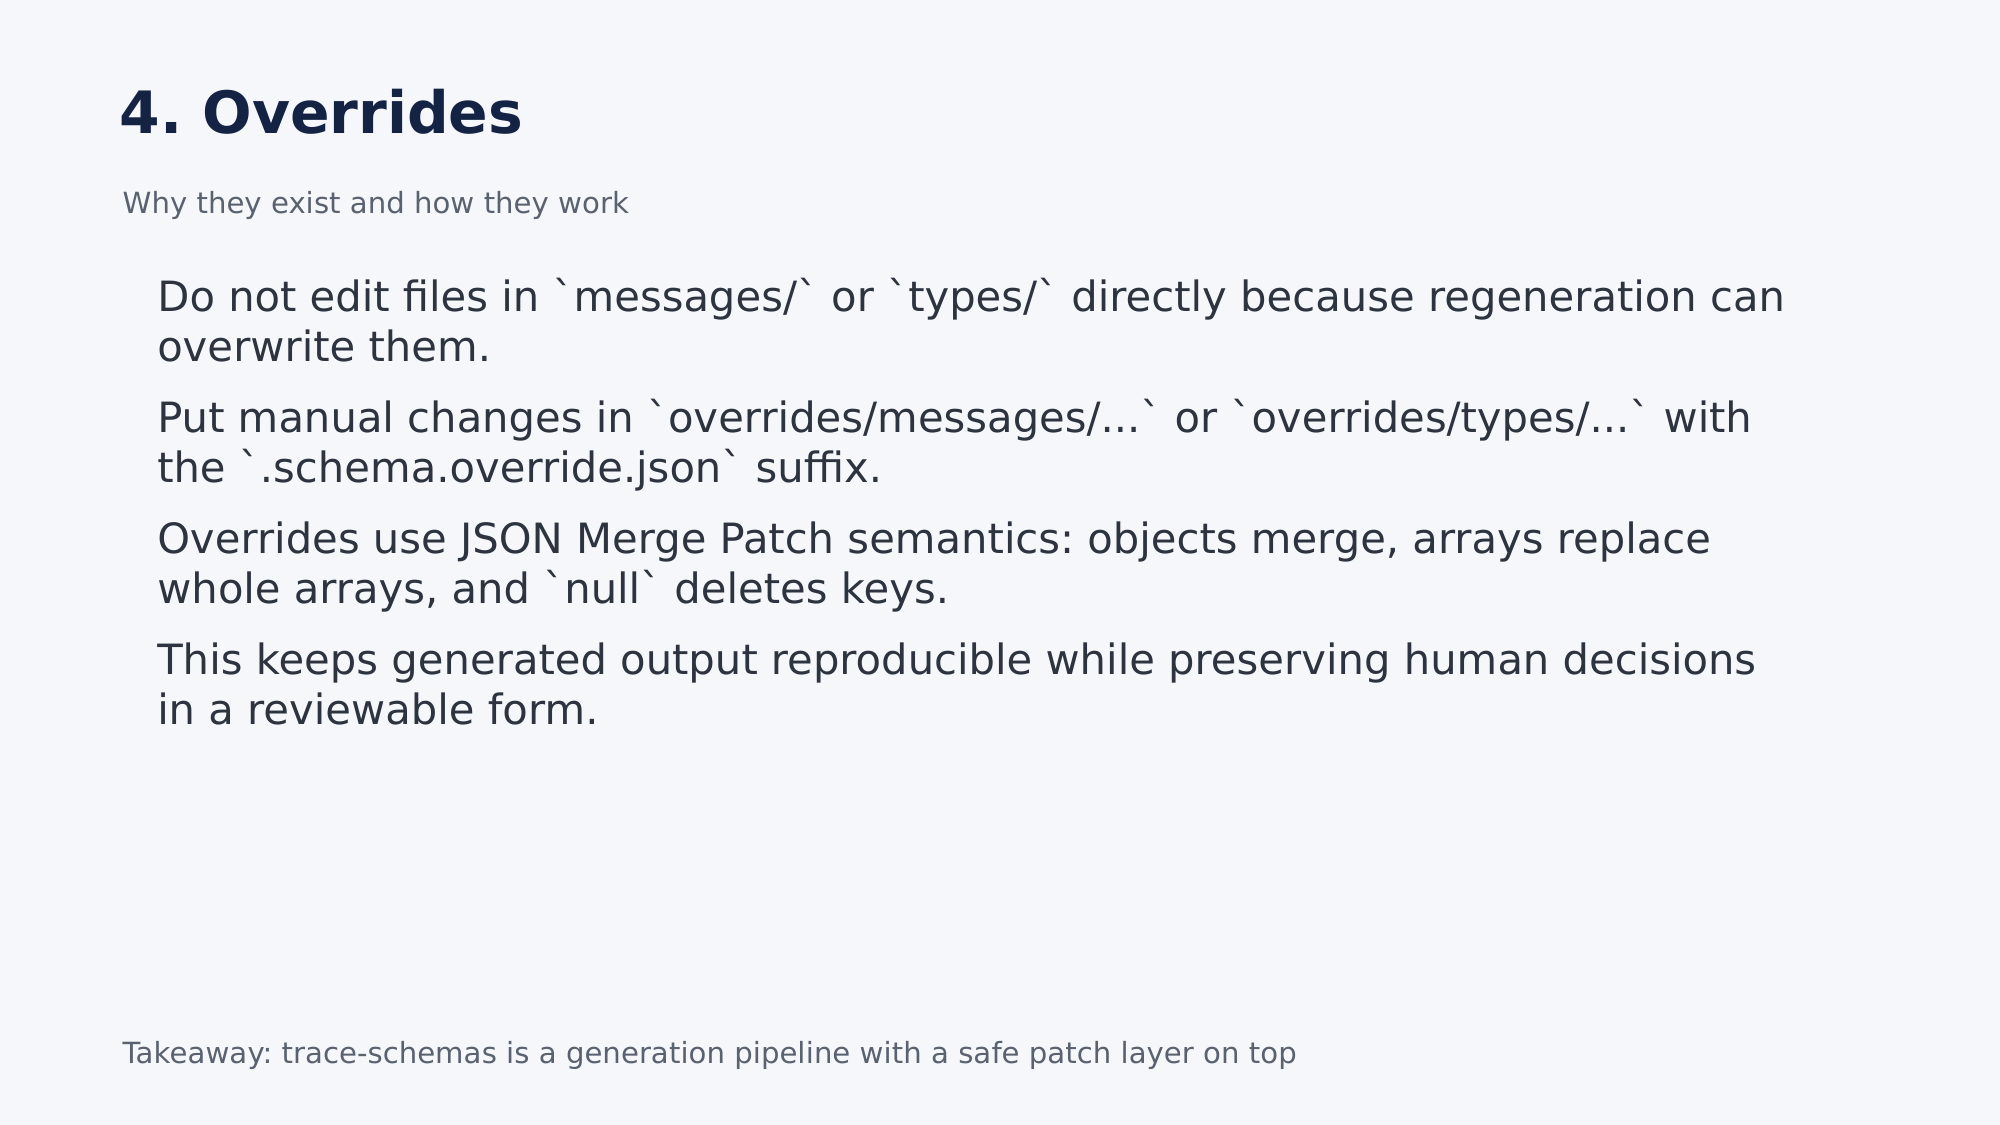

4. Overrides
Why they exist and how they work
Do not edit files in `messages/` or `types/` directly because regeneration can overwrite them.
Put manual changes in `overrides/messages/...` or `overrides/types/...` with the `.schema.override.json` suffix.
Overrides use JSON Merge Patch semantics: objects merge, arrays replace whole arrays, and `null` deletes keys.
This keeps generated output reproducible while preserving human decisions in a reviewable form.
Takeaway: trace-schemas is a generation pipeline with a safe patch layer on top